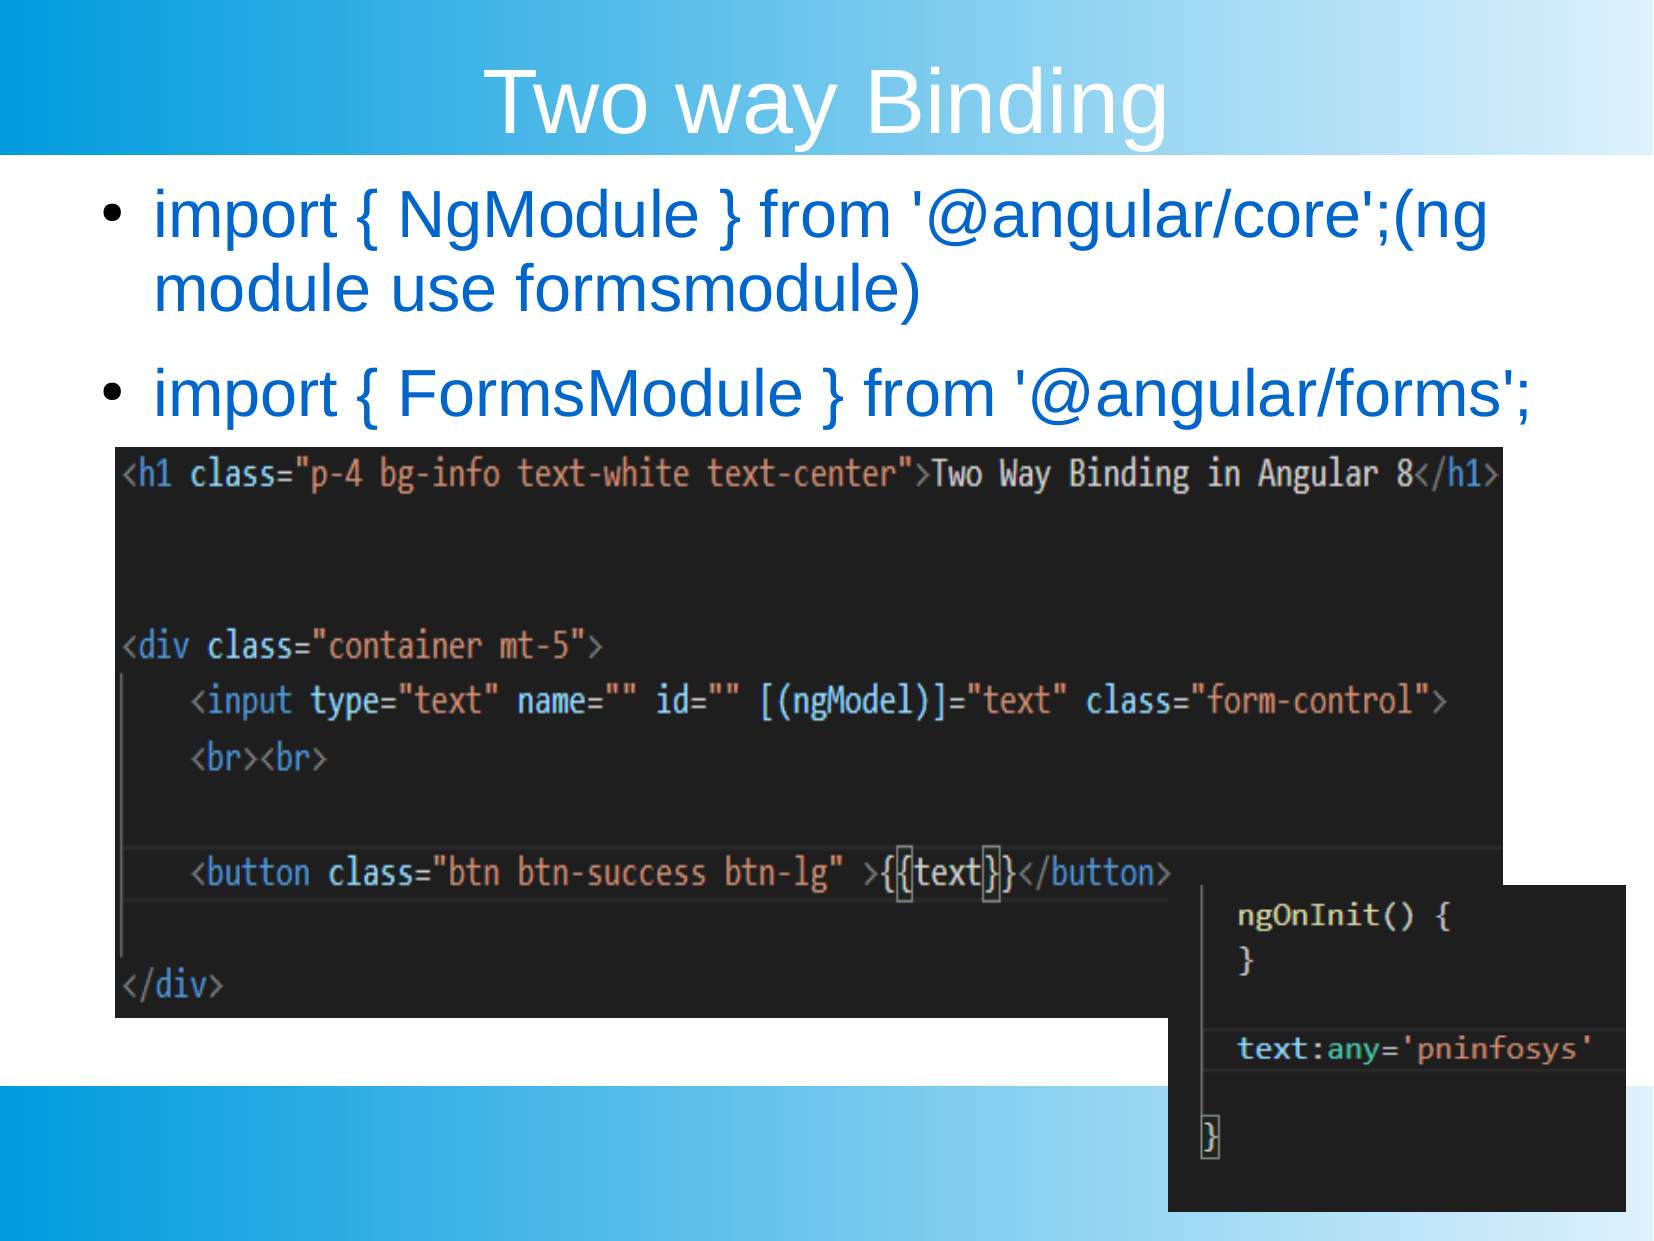

# Two way Binding
import { NgModule } from '@angular/core';(ng module use formsmodule)
import { FormsModule } from '@angular/forms';